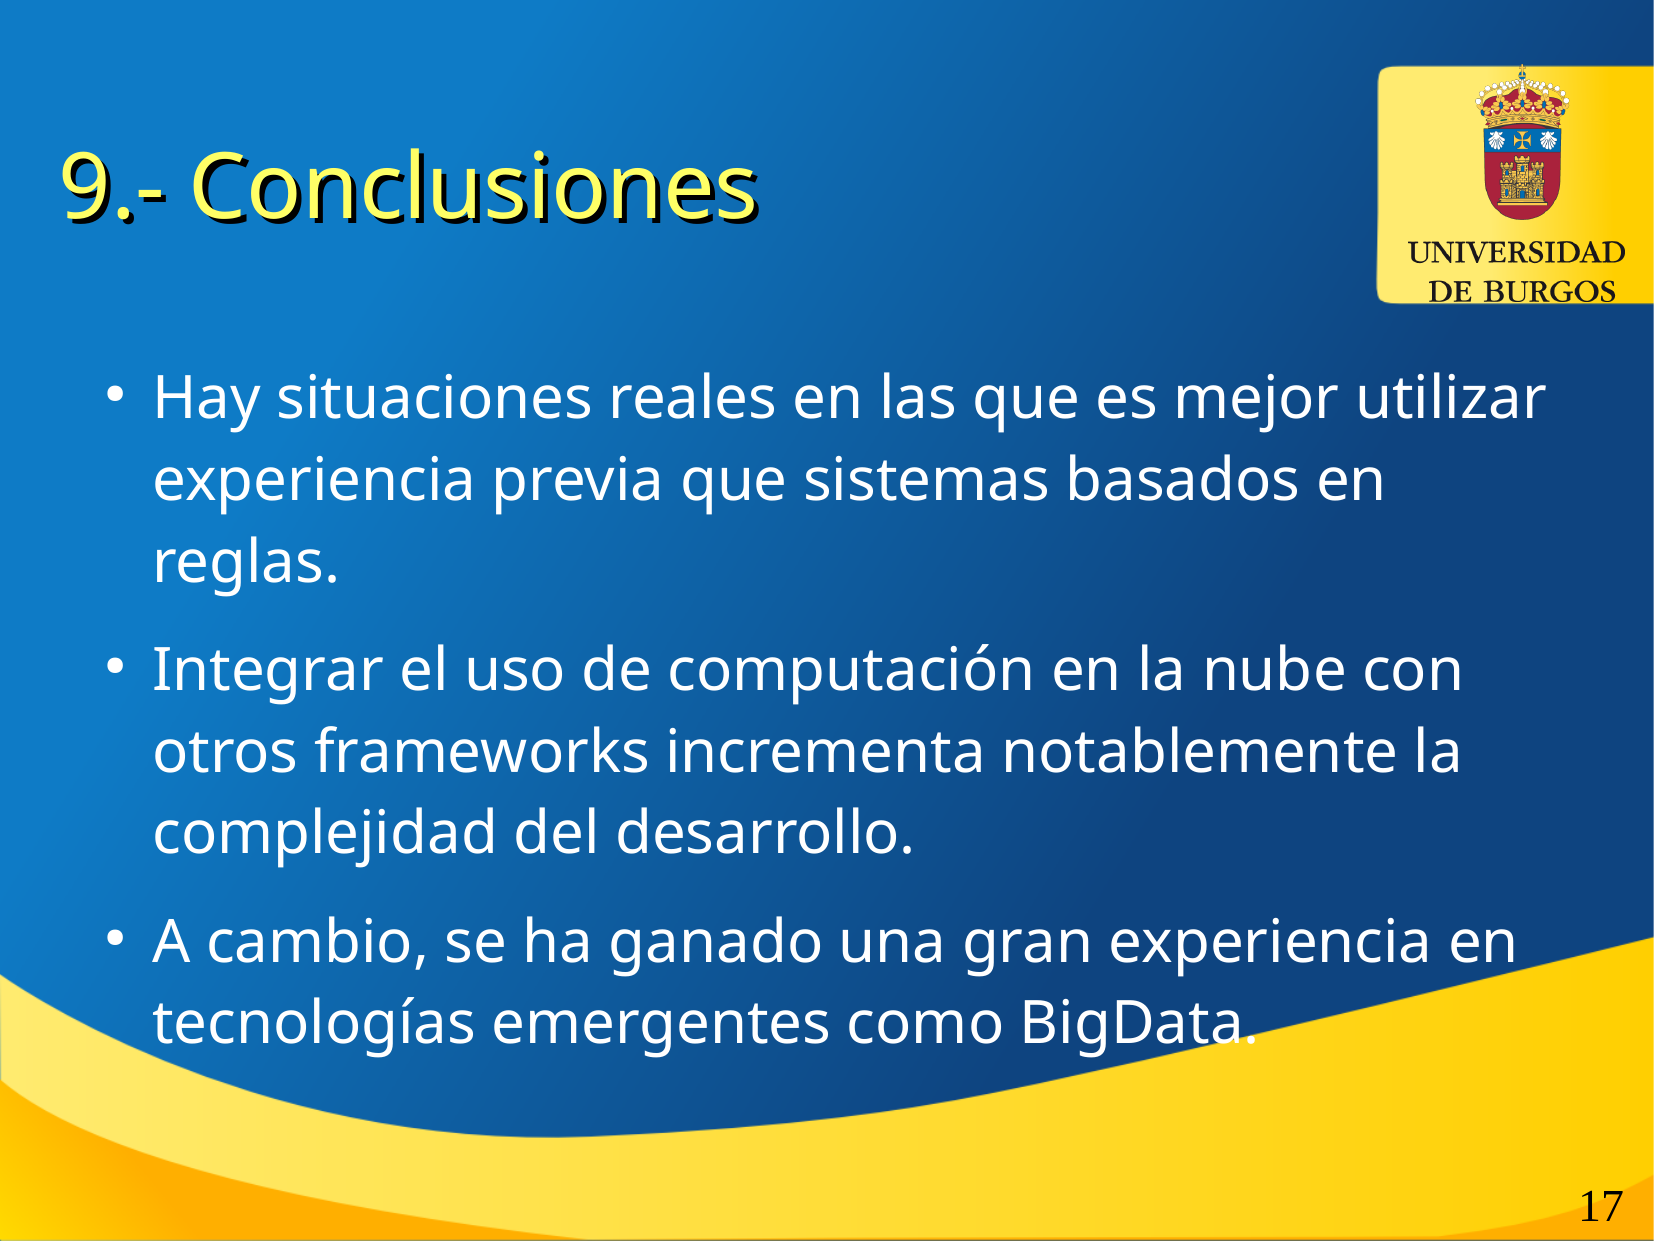

# 9.- Conclusiones
Hay situaciones reales en las que es mejor utilizar experiencia previa que sistemas basados en reglas.
Integrar el uso de computación en la nube con otros frameworks incrementa notablemente la complejidad del desarrollo.
A cambio, se ha ganado una gran experiencia en tecnologías emergentes como BigData.
17